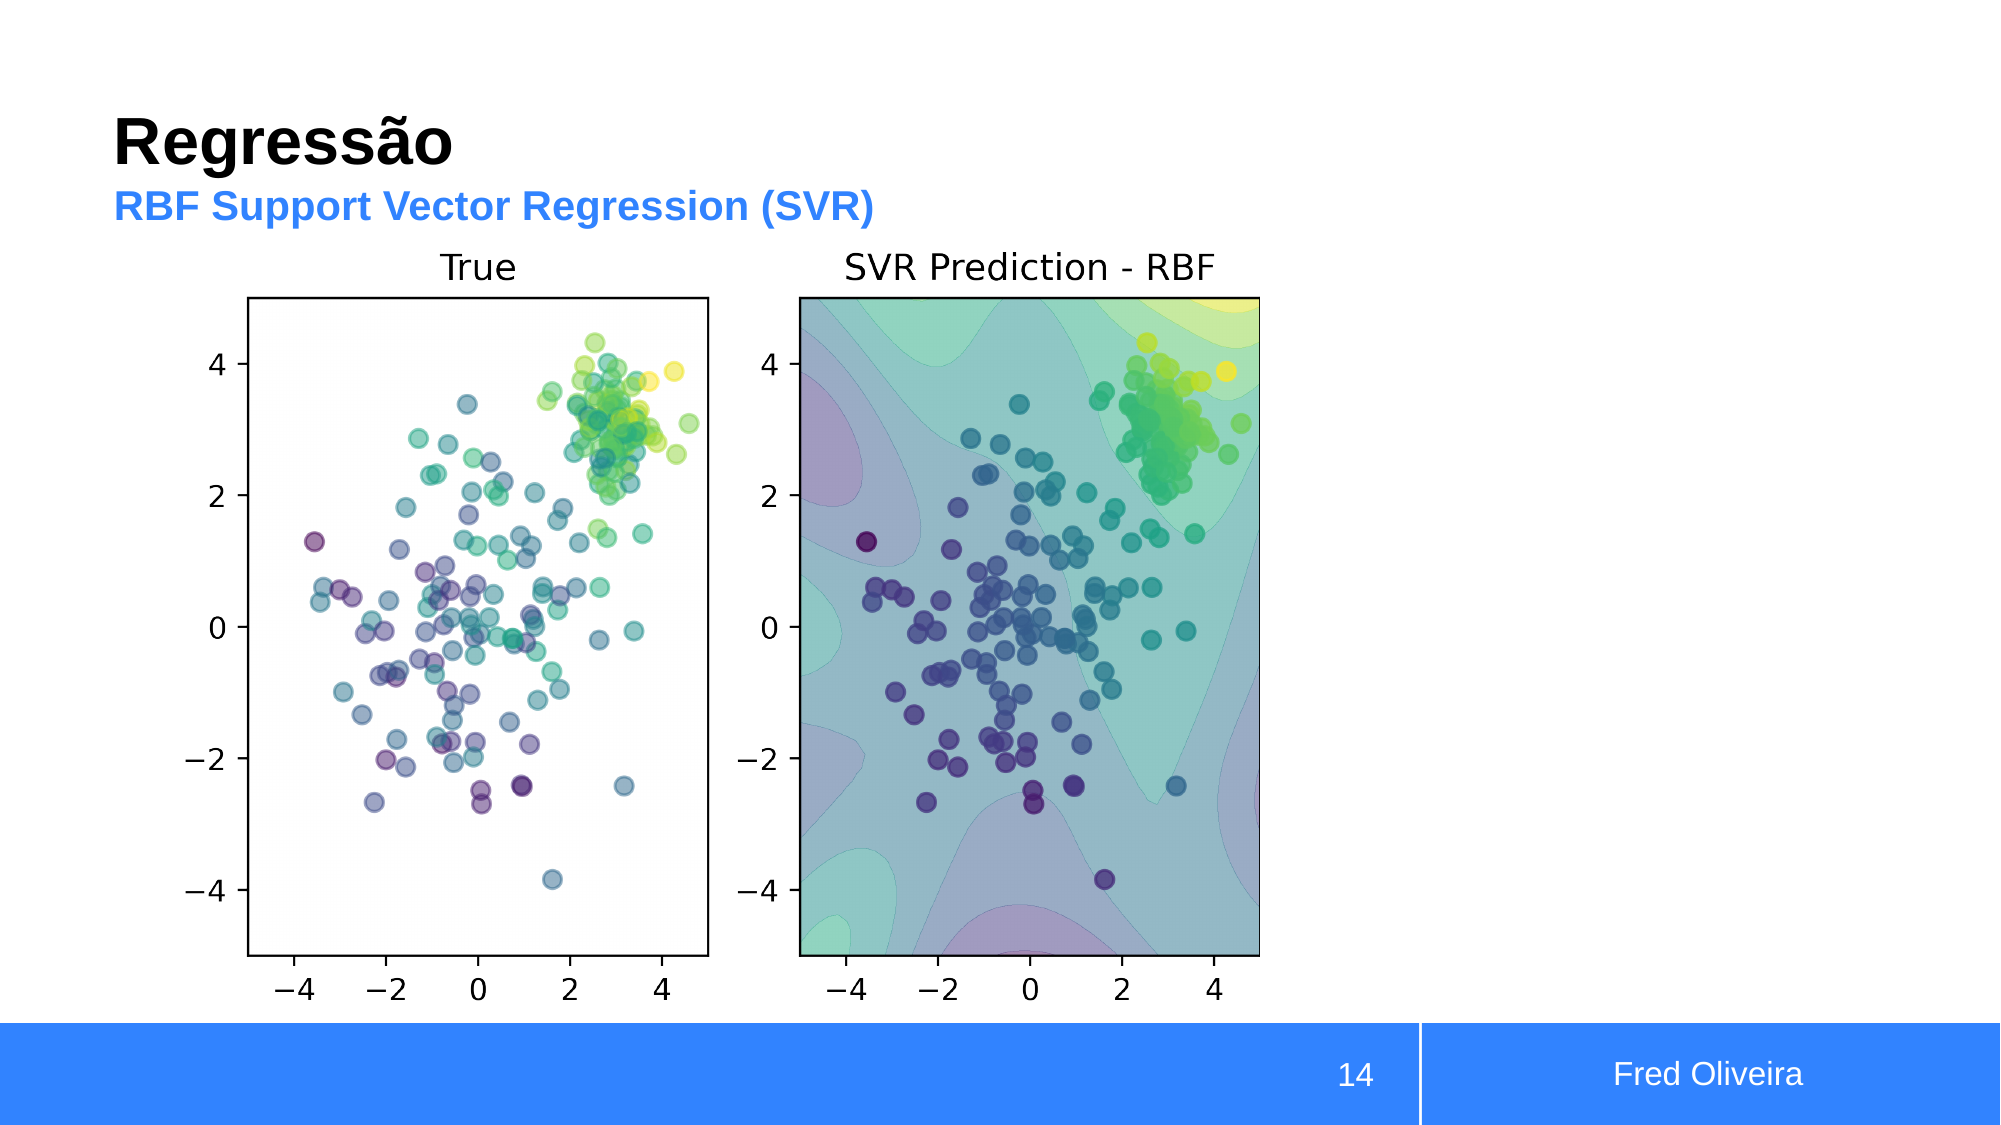

# Regressão
RBF Support Vector Regression (SVR)
Fred Oliveira